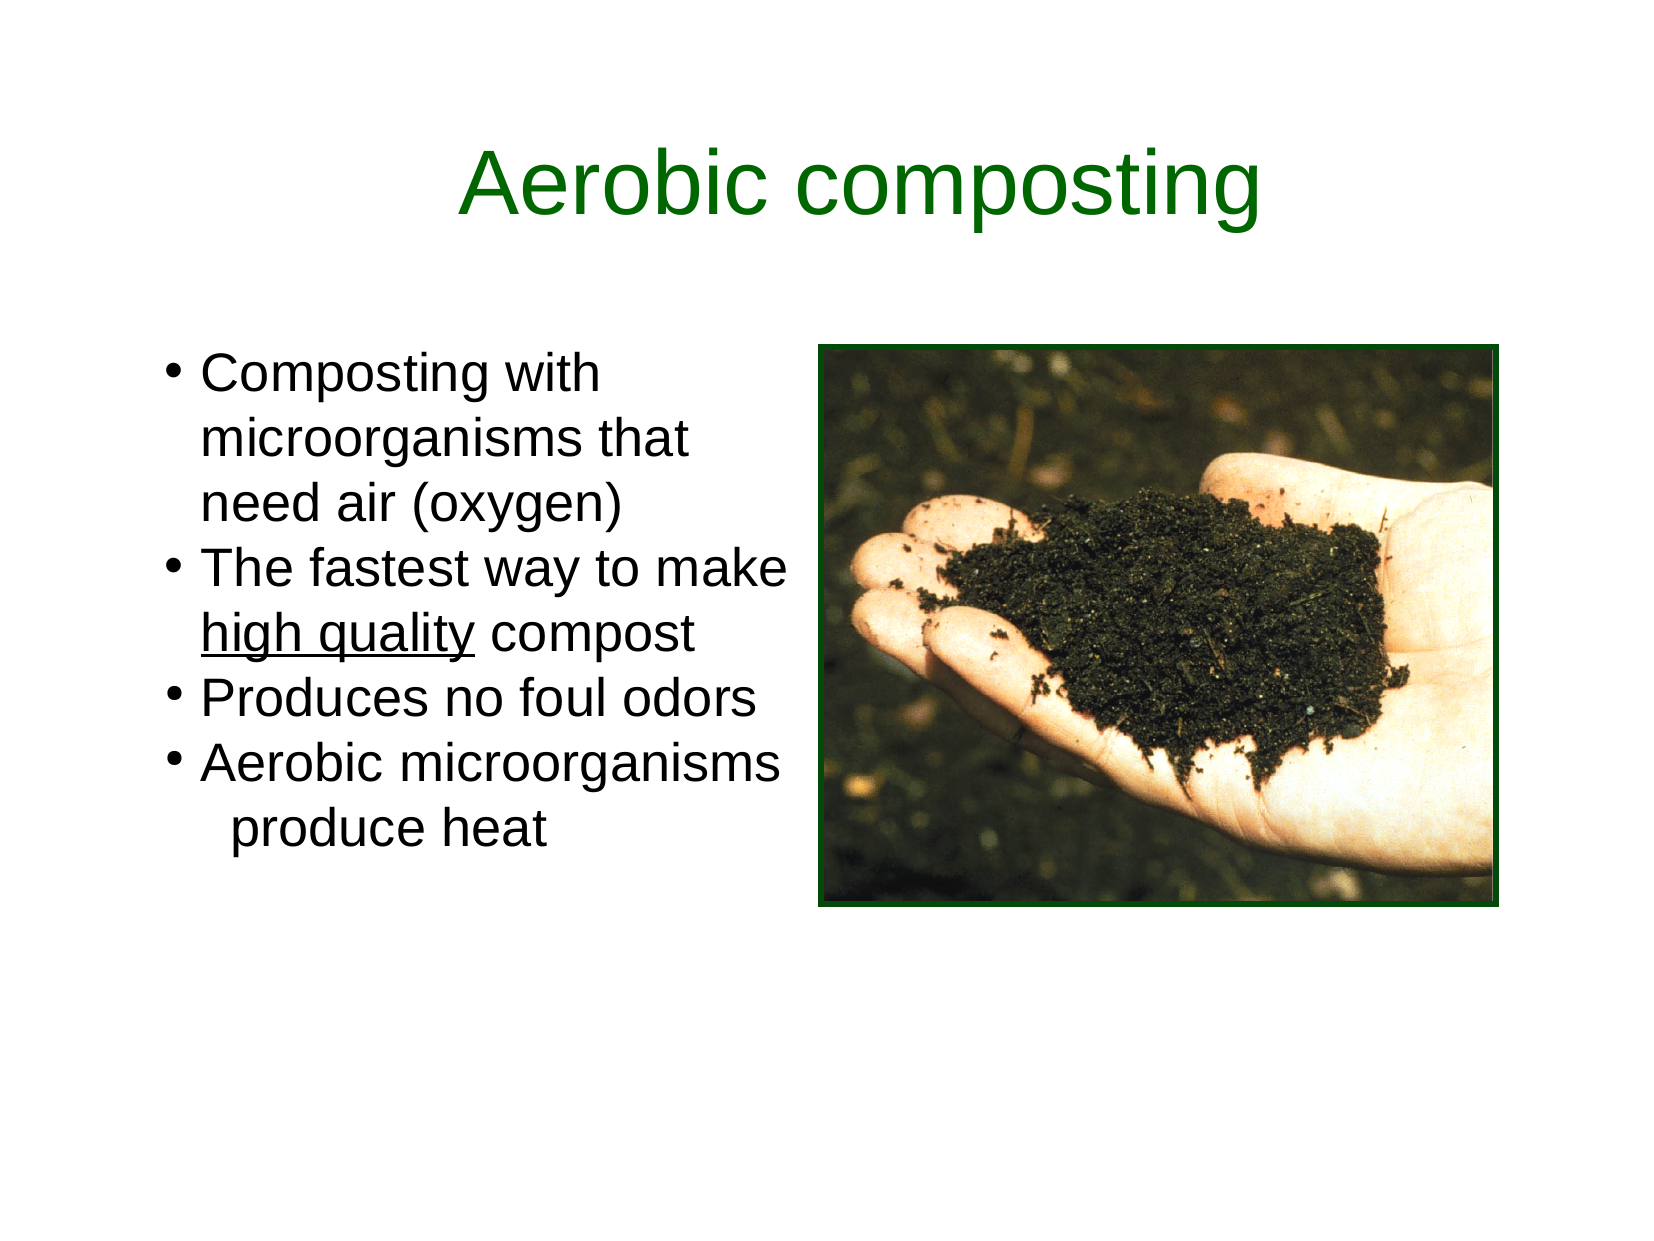

# Aerobic composting
Composting with microorganisms that need air (oxygen)
The fastest way to make high quality compost
Produces no foul odors
Aerobic microorganisms produce heat